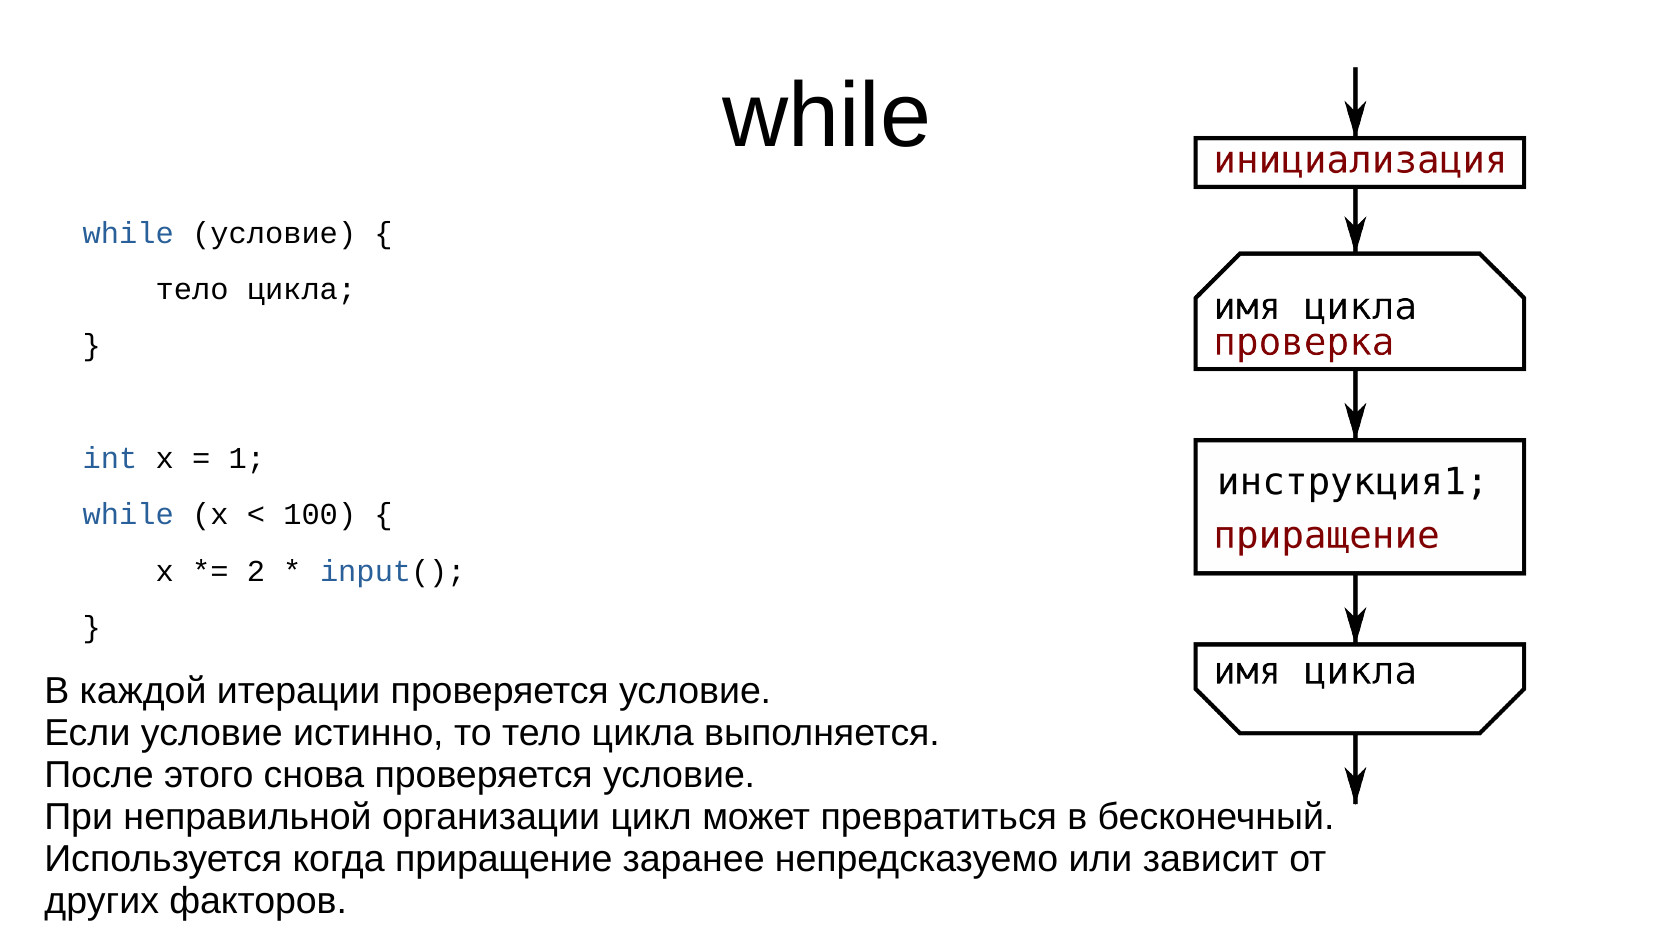

# while
while (условие) {
 тело цикла;
}
int x = 1;
while (x < 100) {
 x *= 2 * input();
}
В каждой итерации проверяется условие.
Если условие истинно, то тело цикла выполняется.
После этого снова проверяется условие.
При неправильной организации цикл может превратиться в бесконечный.
Используется когда приращение заранее непредсказуемо или зависит от других факторов.